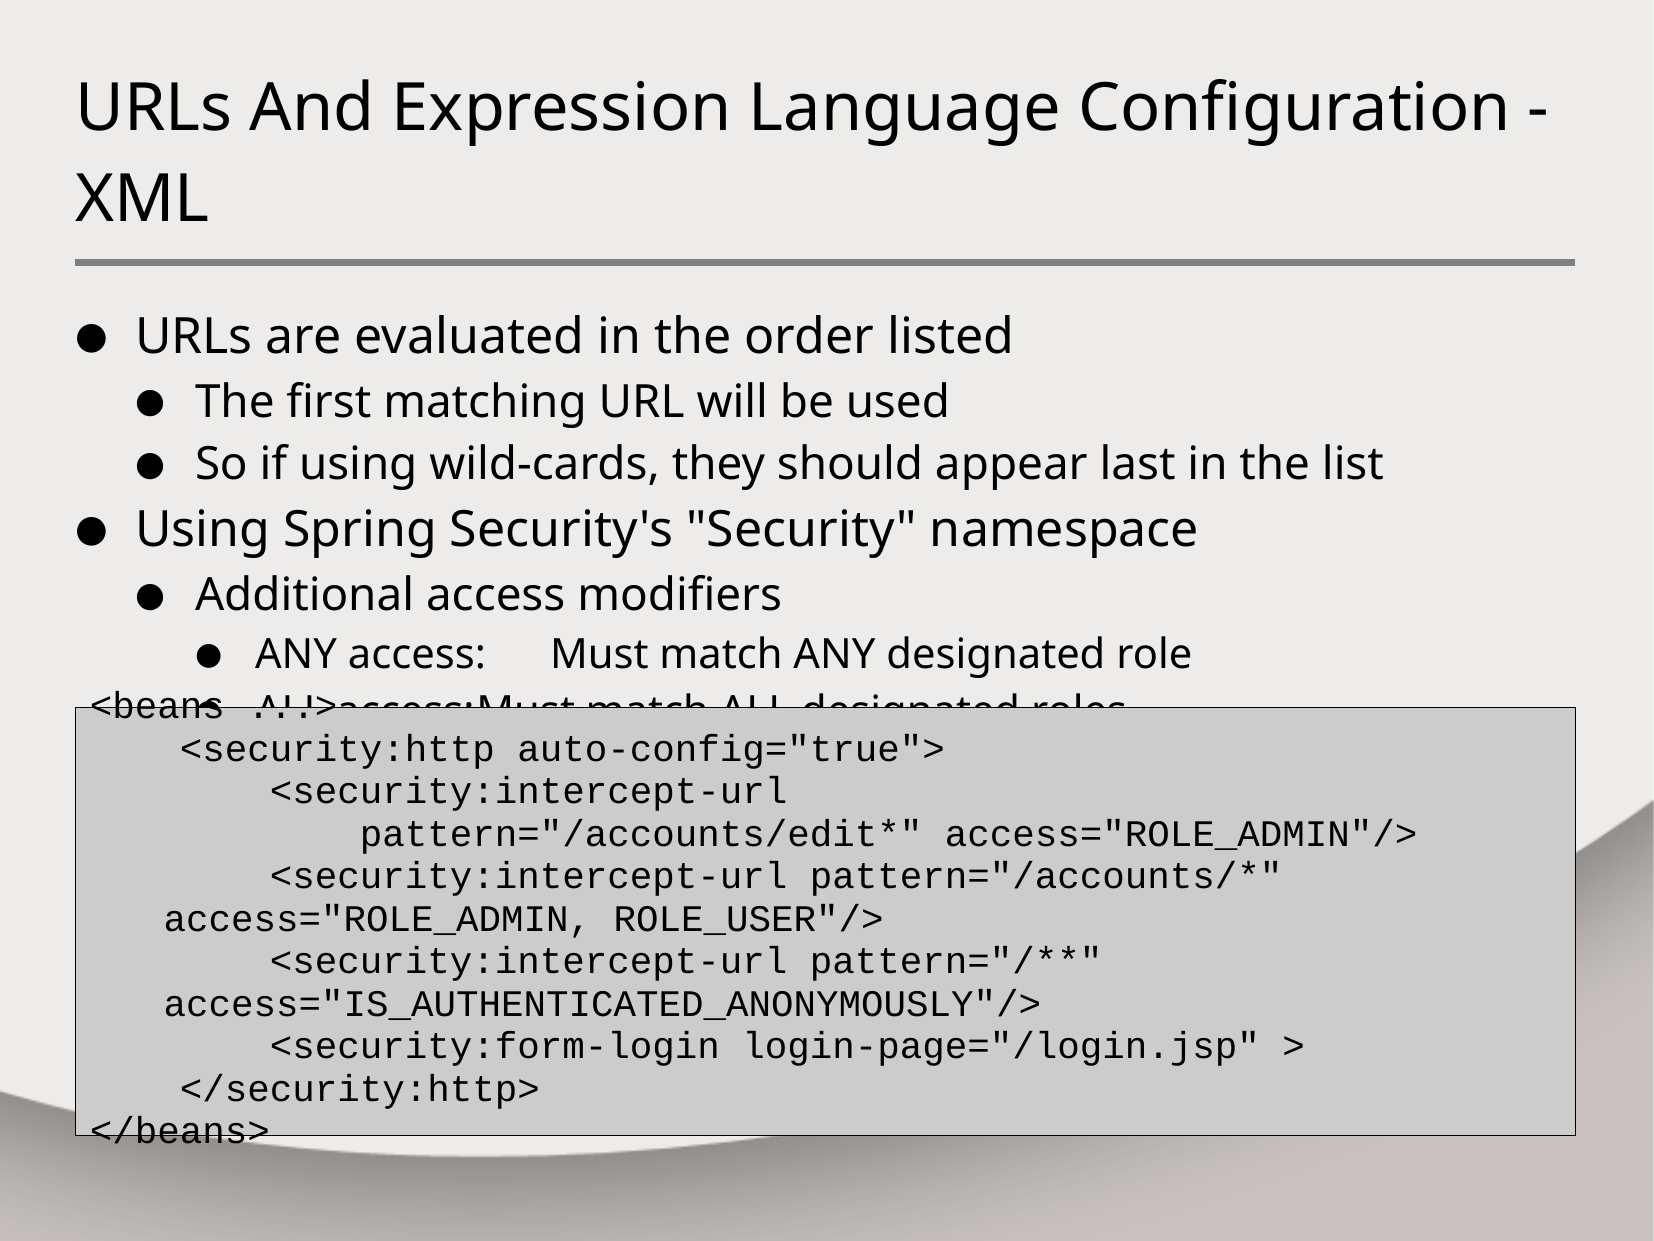

# URLs And Expression Language Configuration - XML
URLs are evaluated in the order listed
The first matching URL will be used
So if using wild-cards, they should appear last in the list
Using Spring Security's "Security" namespace
Additional access modifiers
ANY access:	Must match ANY designated role
ALL access:	Must match ALL designated roles
<beans ...>
 <security:http auto-config="true">
 <security:intercept-url
 pattern="/accounts/edit*" access="ROLE_ADMIN"/>
 <security:intercept-url pattern="/accounts/*"
	access="ROLE_ADMIN, ROLE_USER"/>
 <security:intercept-url pattern="/**"
	access="IS_AUTHENTICATED_ANONYMOUSLY"/>
 <security:form-login login-page="/login.jsp" >
 </security:http>
</beans>